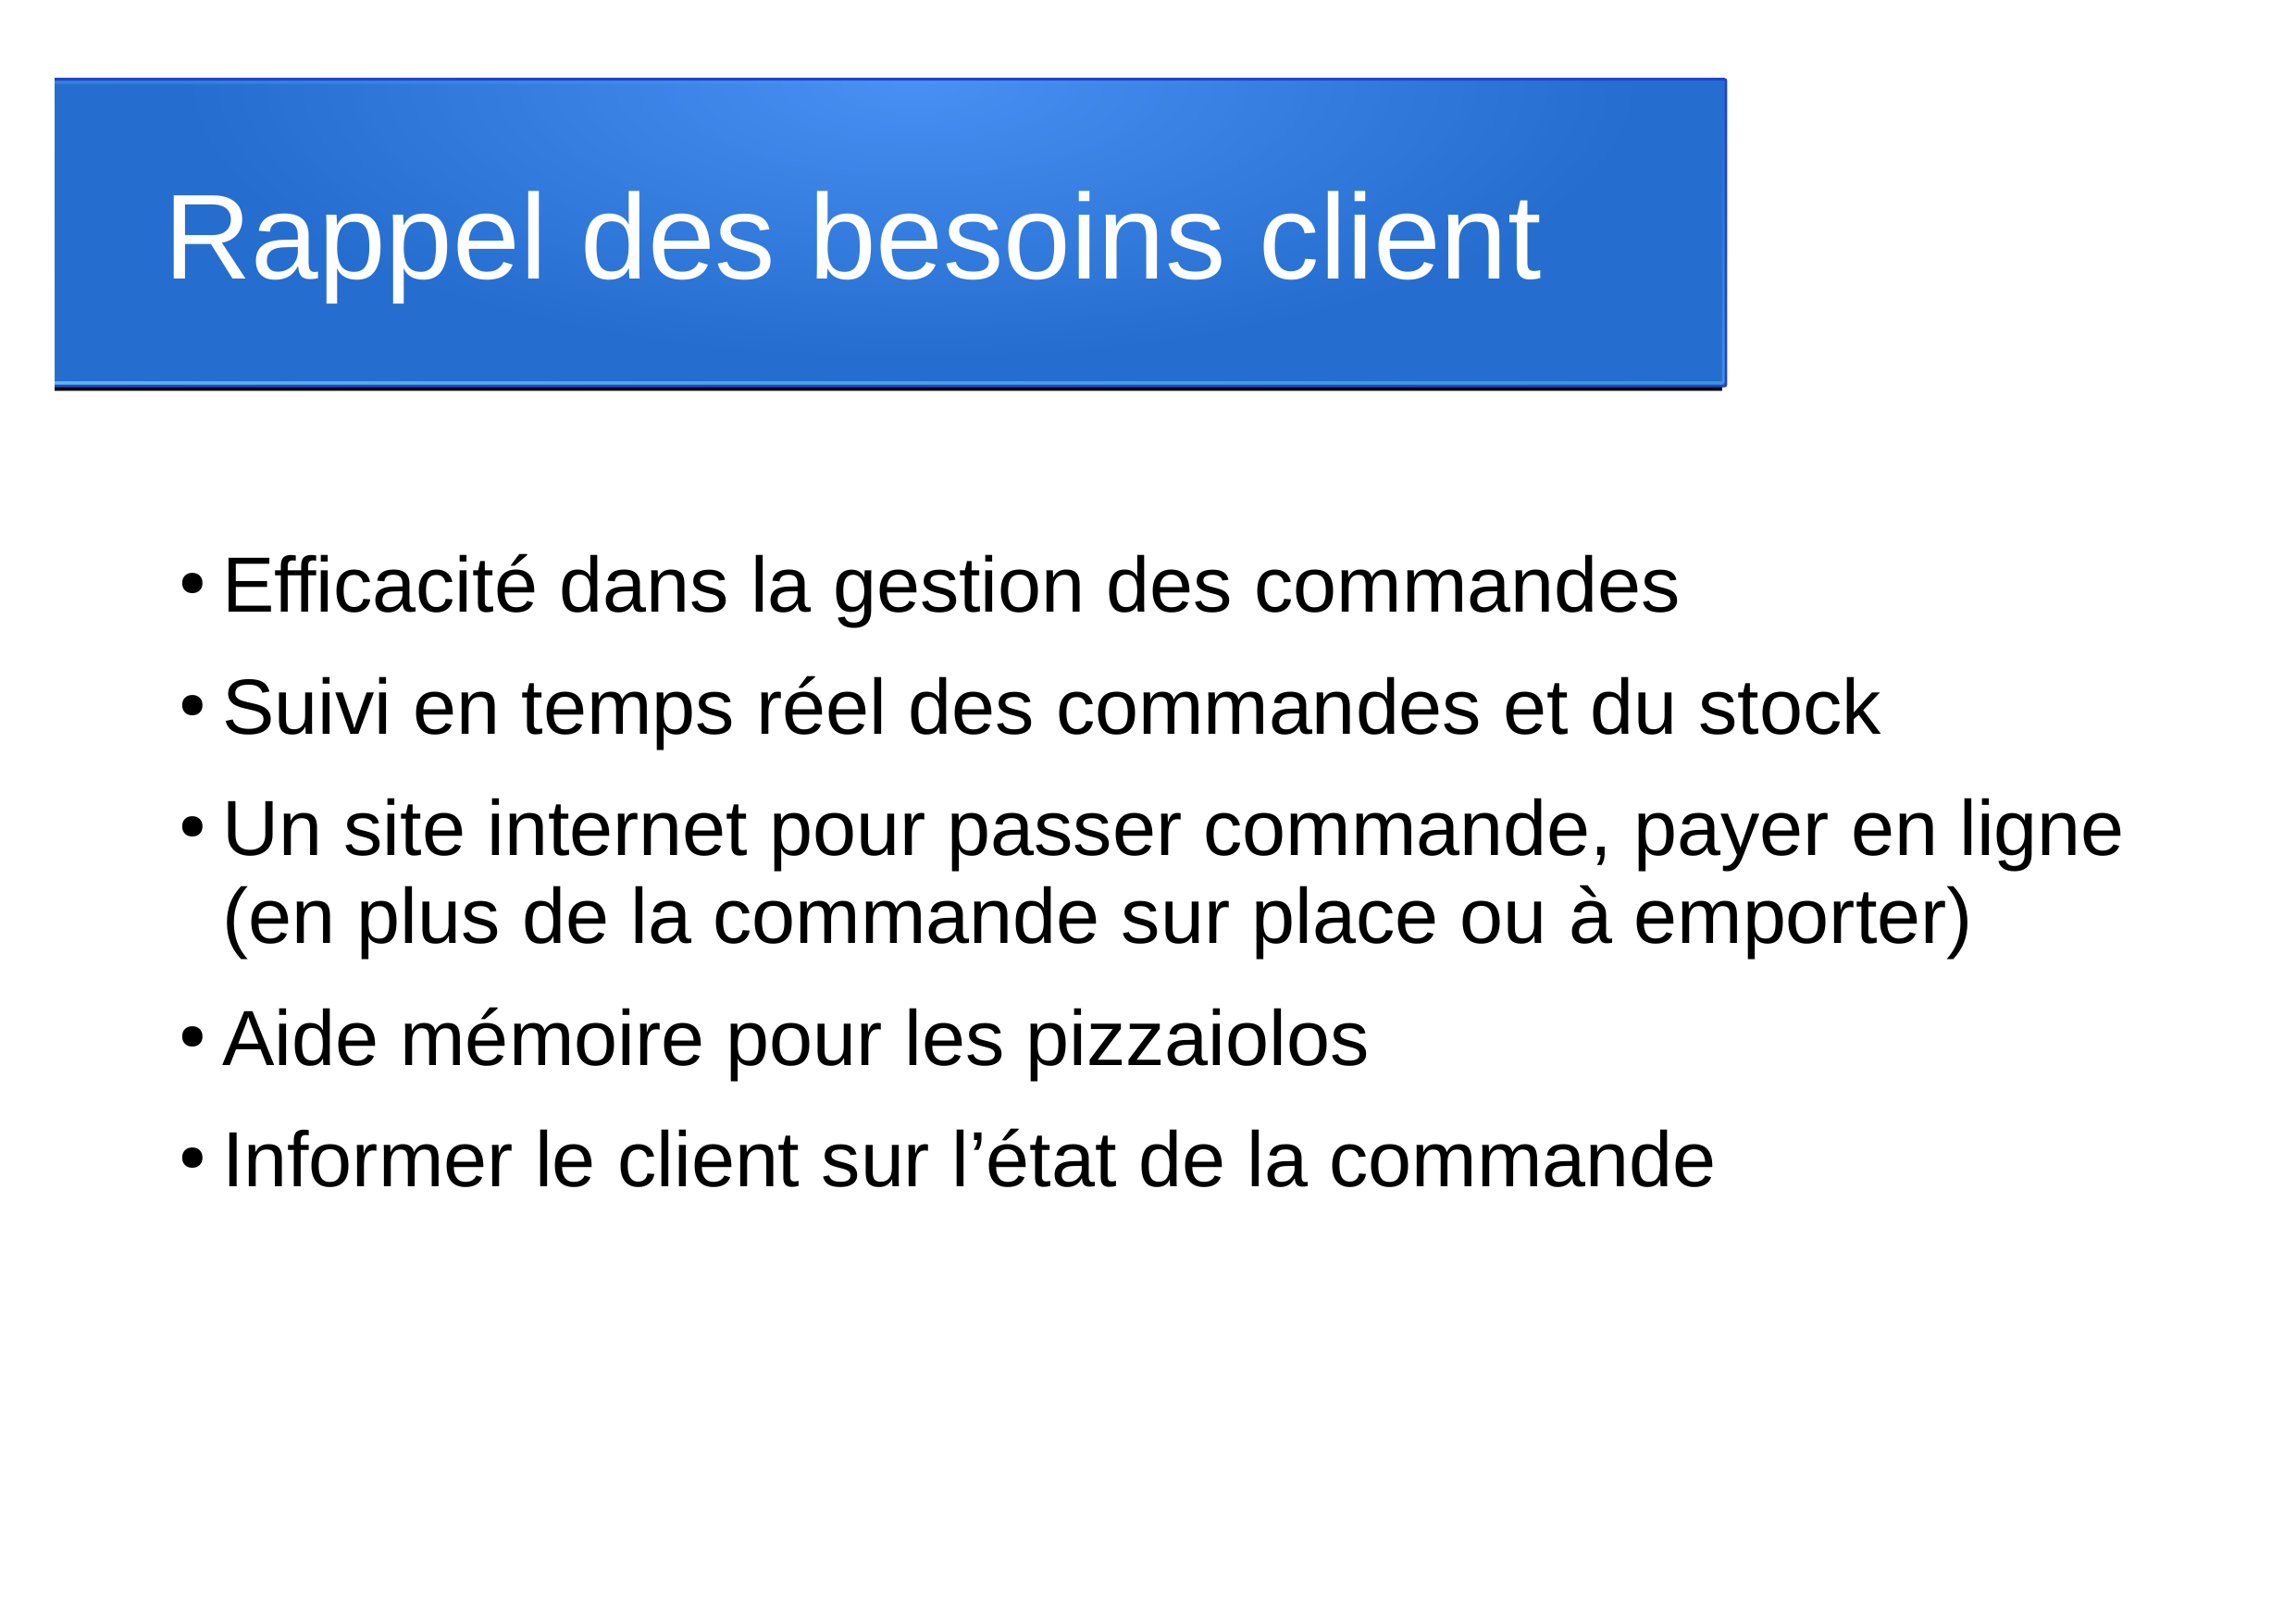

# Rappel des besoins client
Efficacité dans la gestion des commandes
Suivi en temps réel des commandes et du stock
Un site internet pour passer commande, payer en ligne (en plus de la commande sur place ou à emporter)
Aide mémoire pour les pizzaiolos
Informer le client sur l’état de la commande